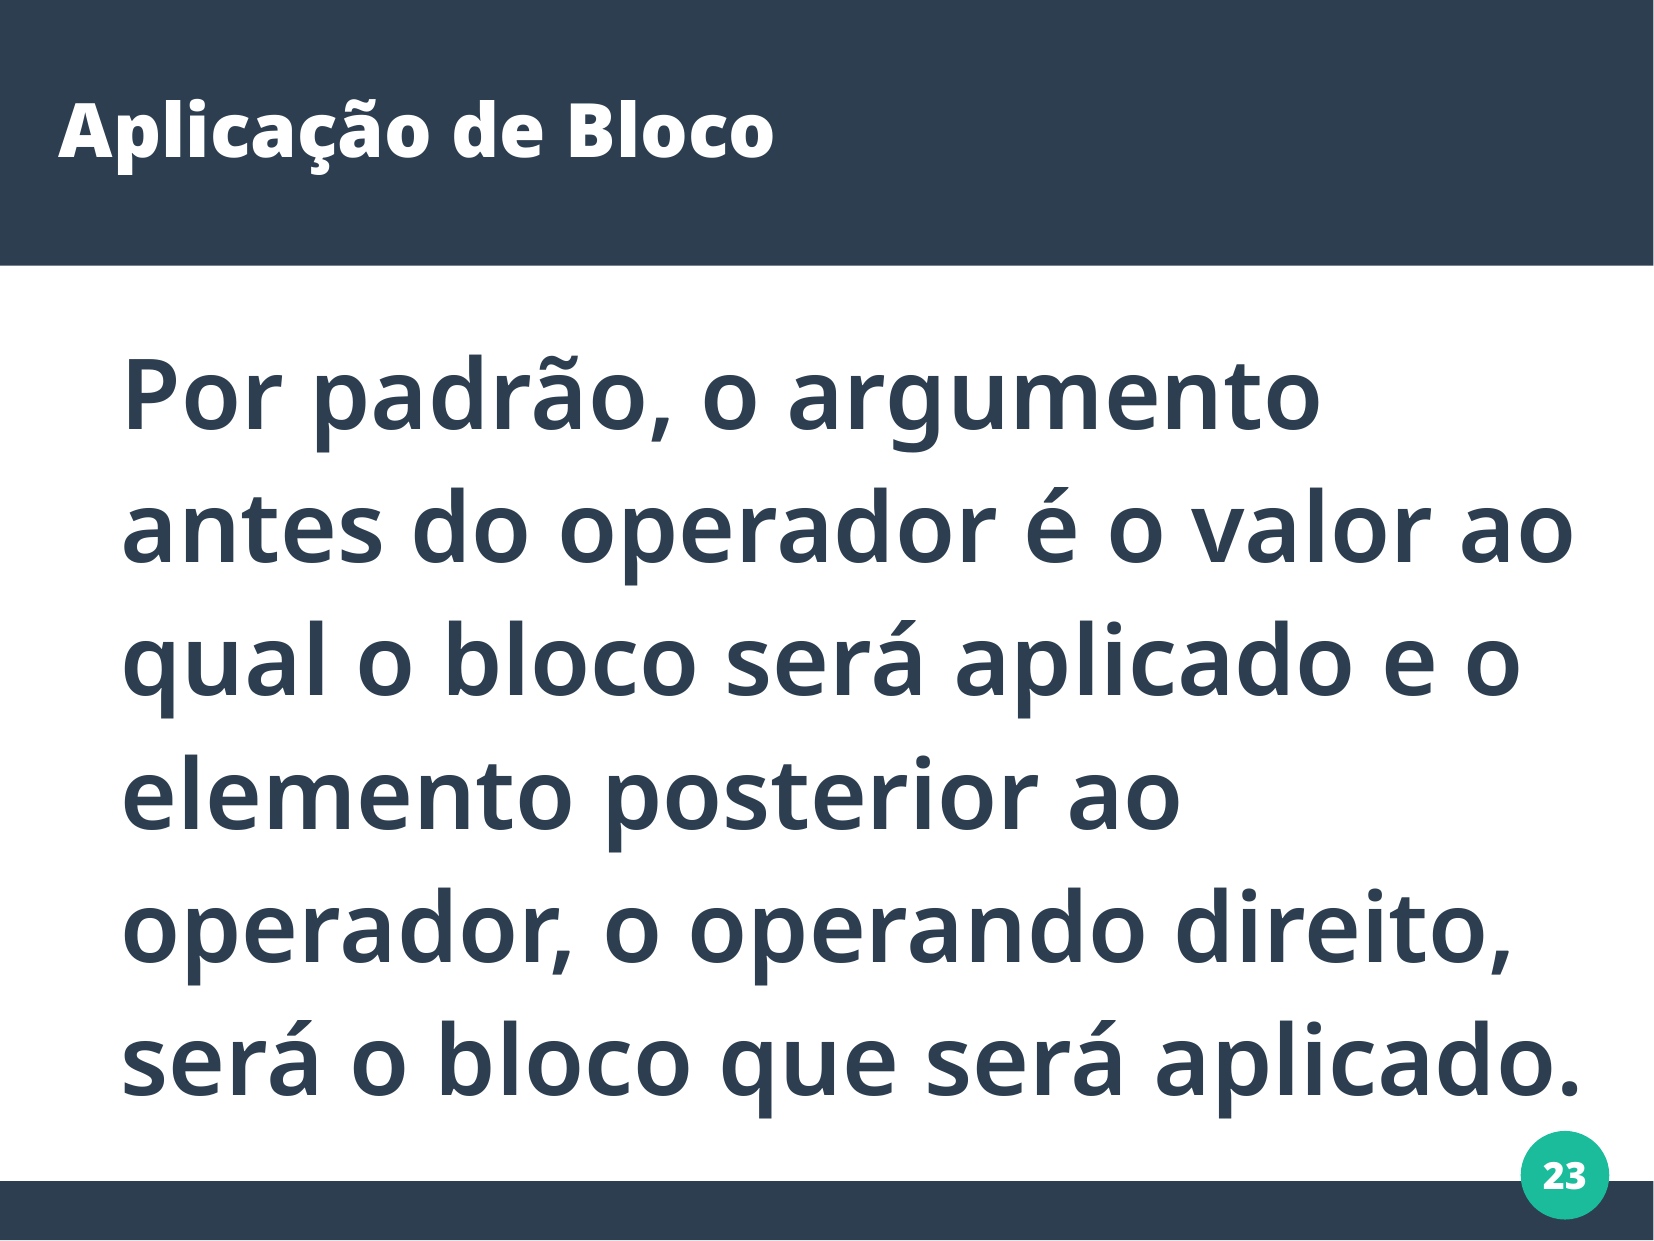

# Aplicação de Bloco
Por padrão, o argumento antes do operador é o valor ao qual o bloco será aplicado e o elemento posterior ao operador, o operando direito, será o bloco que será aplicado.
23